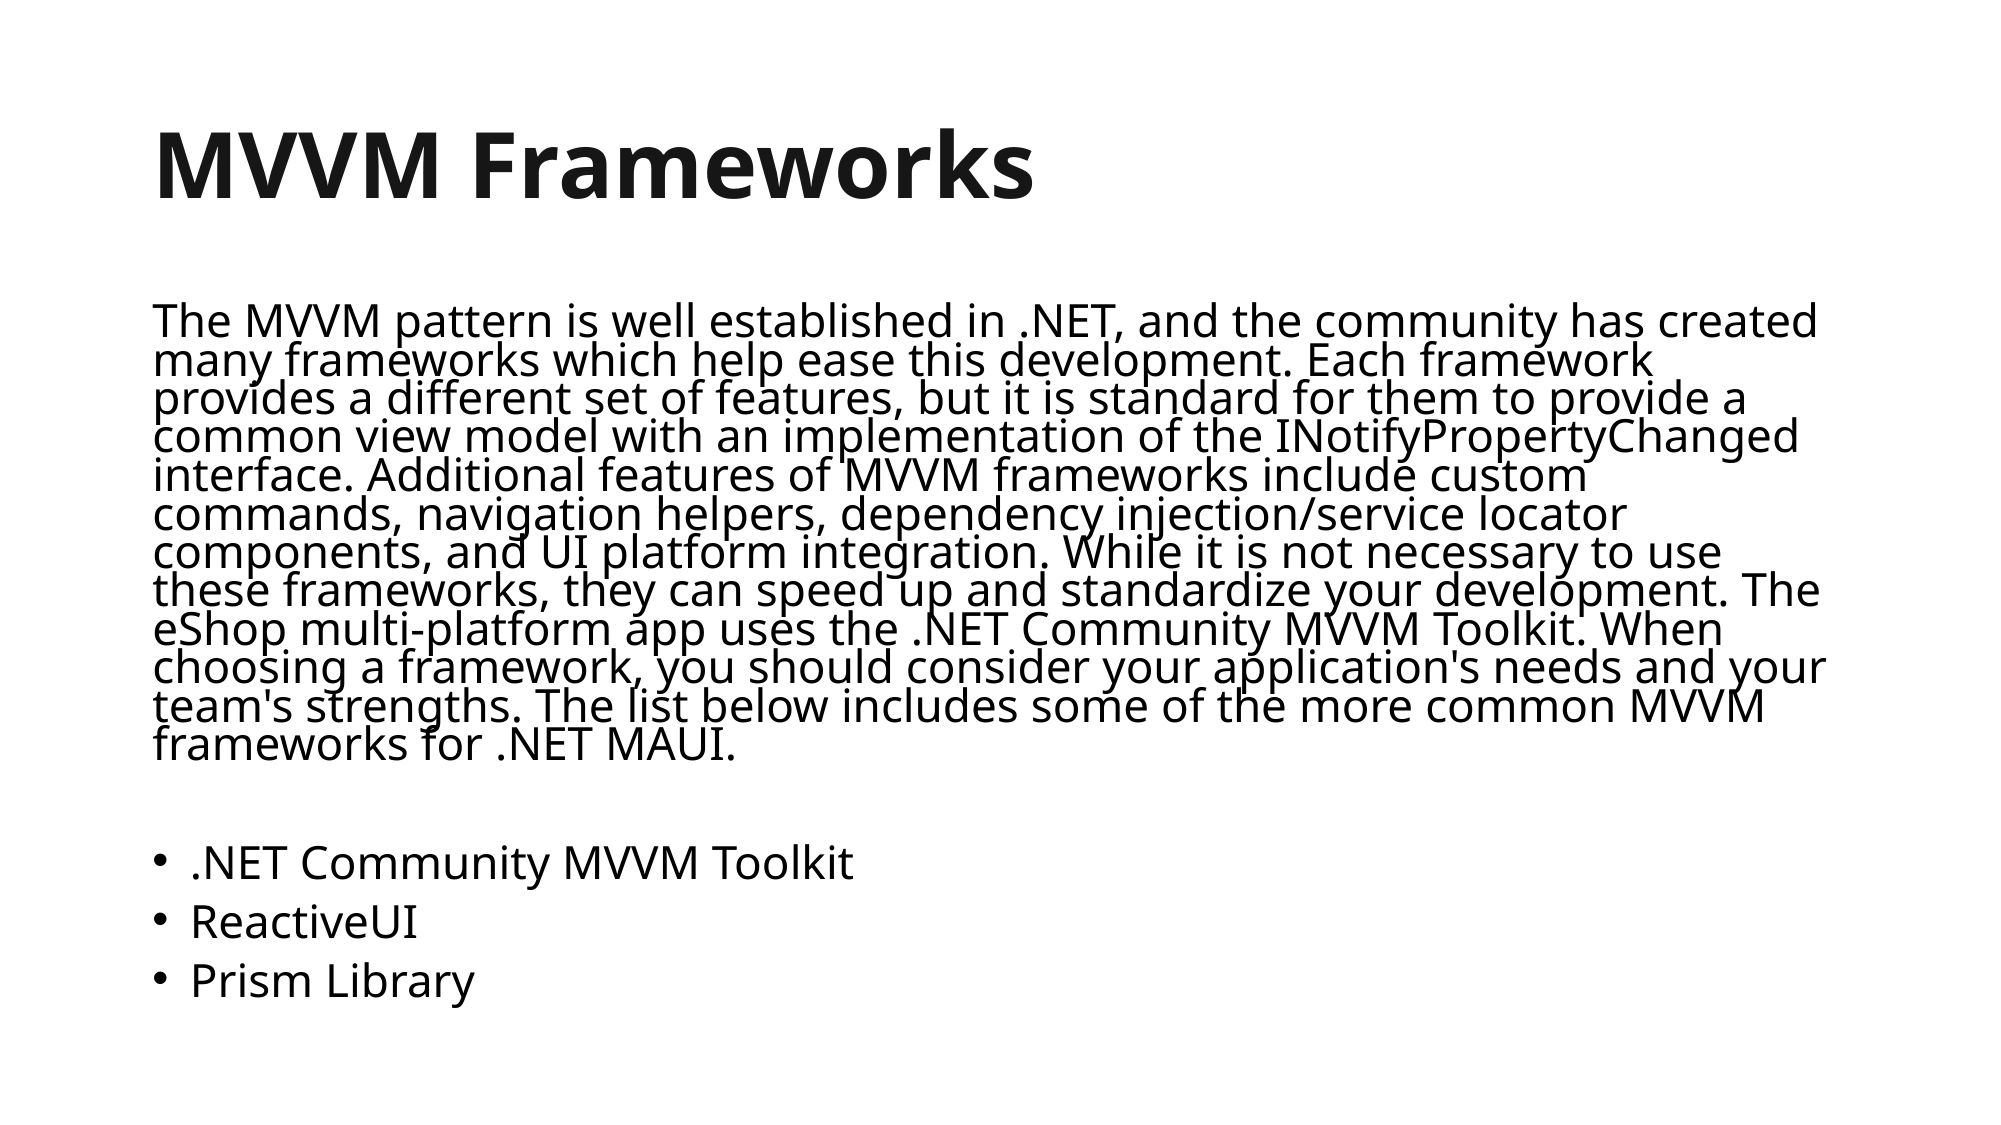

# MVVM Frameworks
The MVVM pattern is well established in .NET, and the community has created many frameworks which help ease this development. Each framework provides a different set of features, but it is standard for them to provide a common view model with an implementation of the INotifyPropertyChanged interface. Additional features of MVVM frameworks include custom commands, navigation helpers, dependency injection/service locator components, and UI platform integration. While it is not necessary to use these frameworks, they can speed up and standardize your development. The eShop multi-platform app uses the .NET Community MVVM Toolkit. When choosing a framework, you should consider your application's needs and your team's strengths. The list below includes some of the more common MVVM frameworks for .NET MAUI.
.NET Community MVVM Toolkit
ReactiveUI
Prism Library